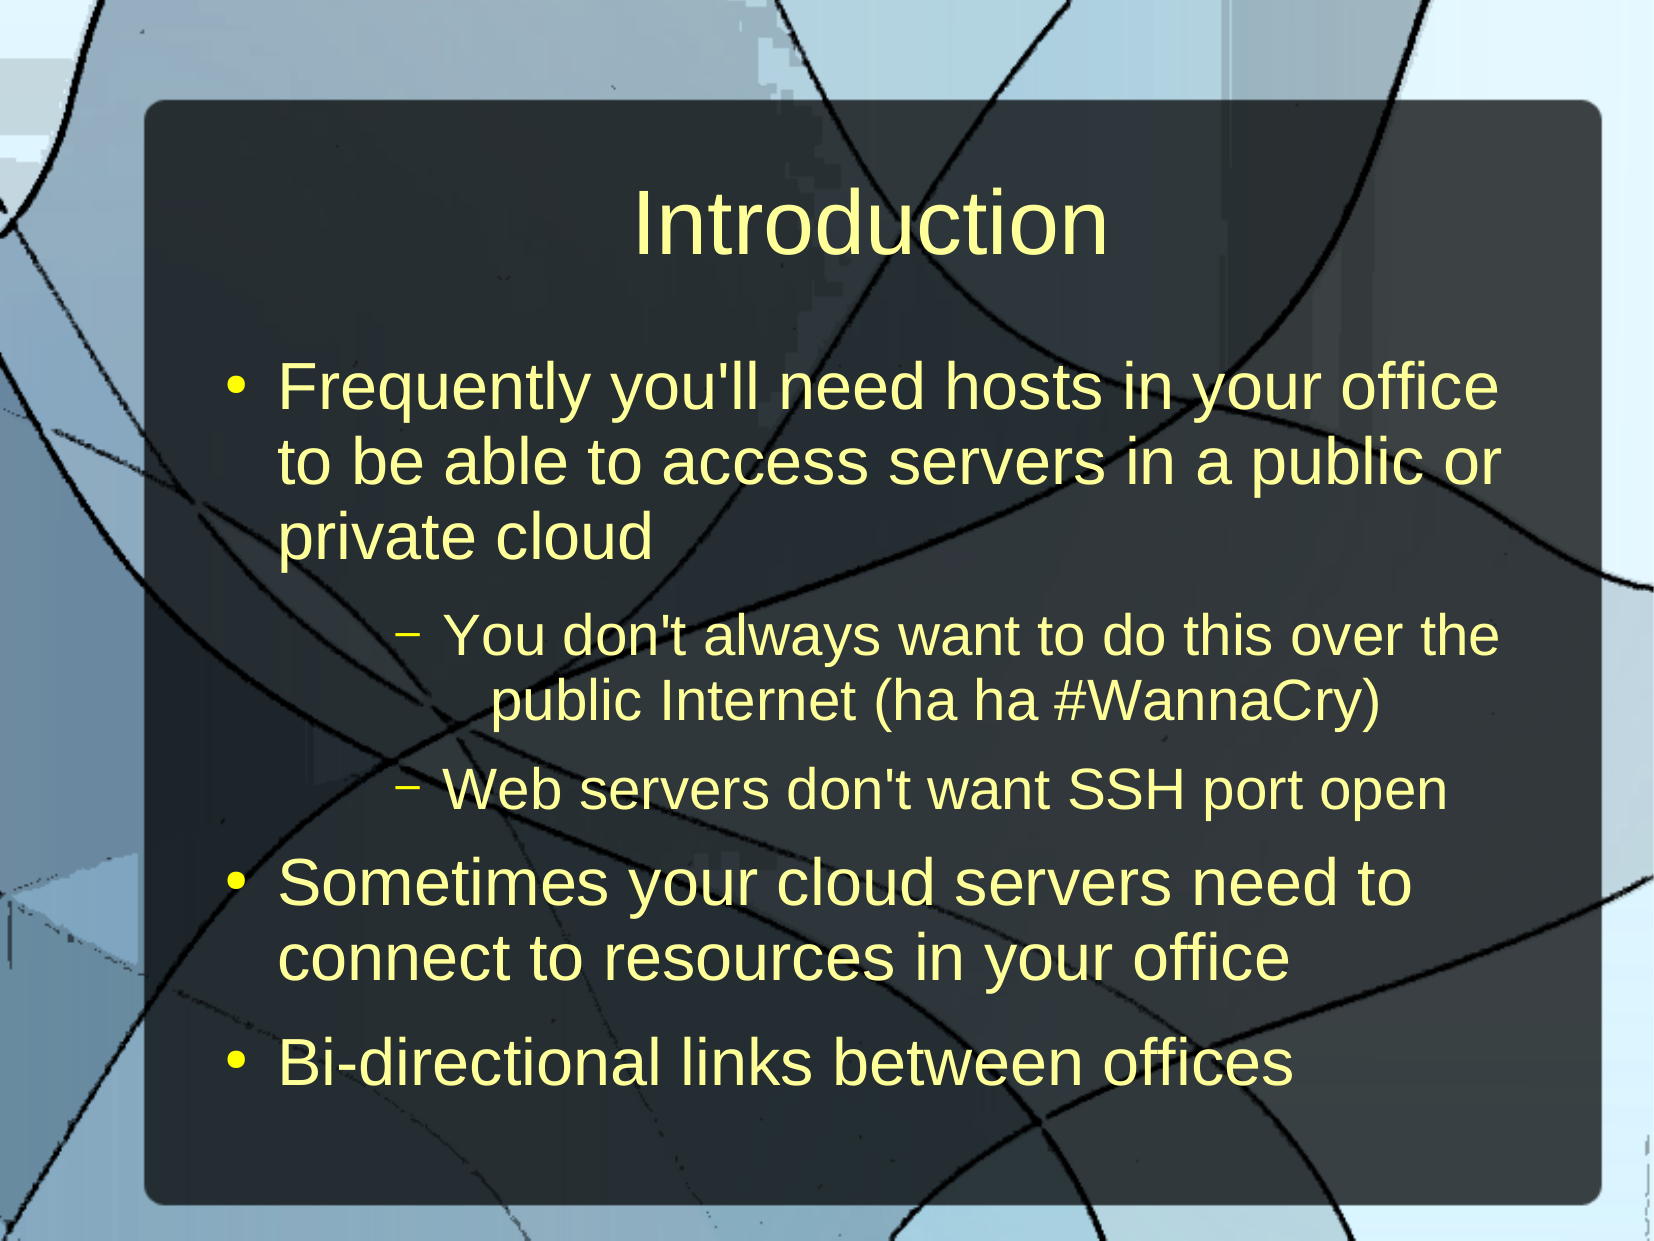

# Introduction
Frequently you'll need hosts in your office to be able to access servers in a public or private cloud
You don't always want to do this over the public Internet (ha ha #WannaCry)
Web servers don't want SSH port open
Sometimes your cloud servers need to connect to resources in your office
Bi-directional links between offices